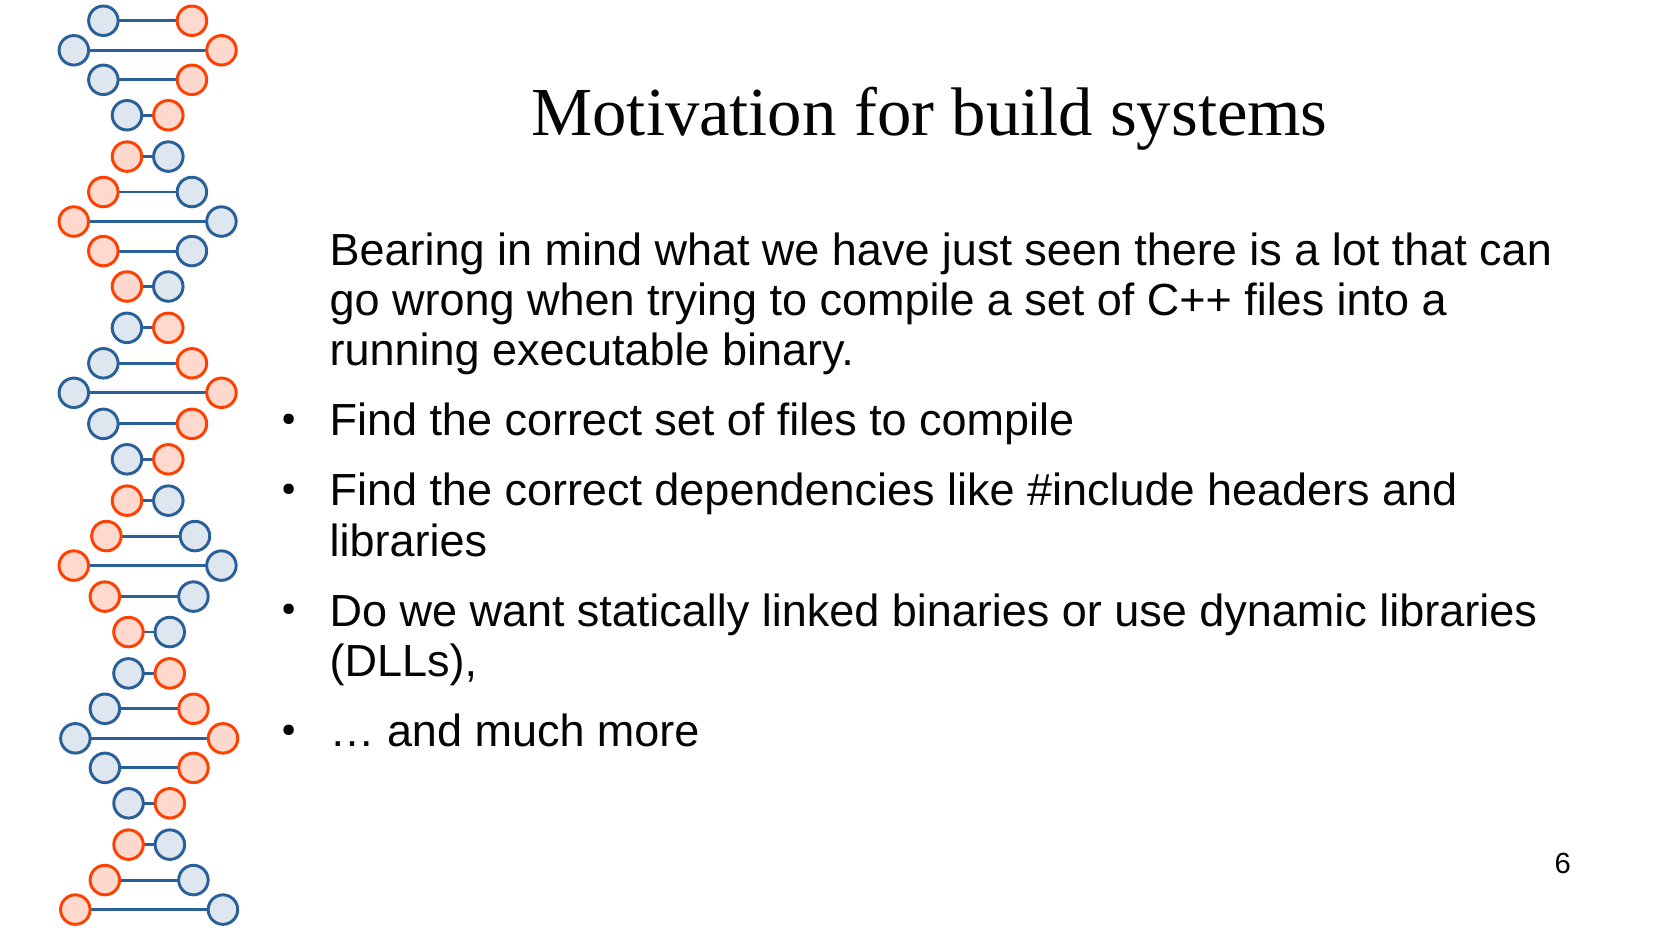

# Motivation for build systems
Bearing in mind what we have just seen there is a lot that can go wrong when trying to compile a set of C++ files into a running executable binary.
Find the correct set of files to compile
Find the correct dependencies like #include headers and libraries
Do we want statically linked binaries or use dynamic libraries (DLLs),
… and much more
6